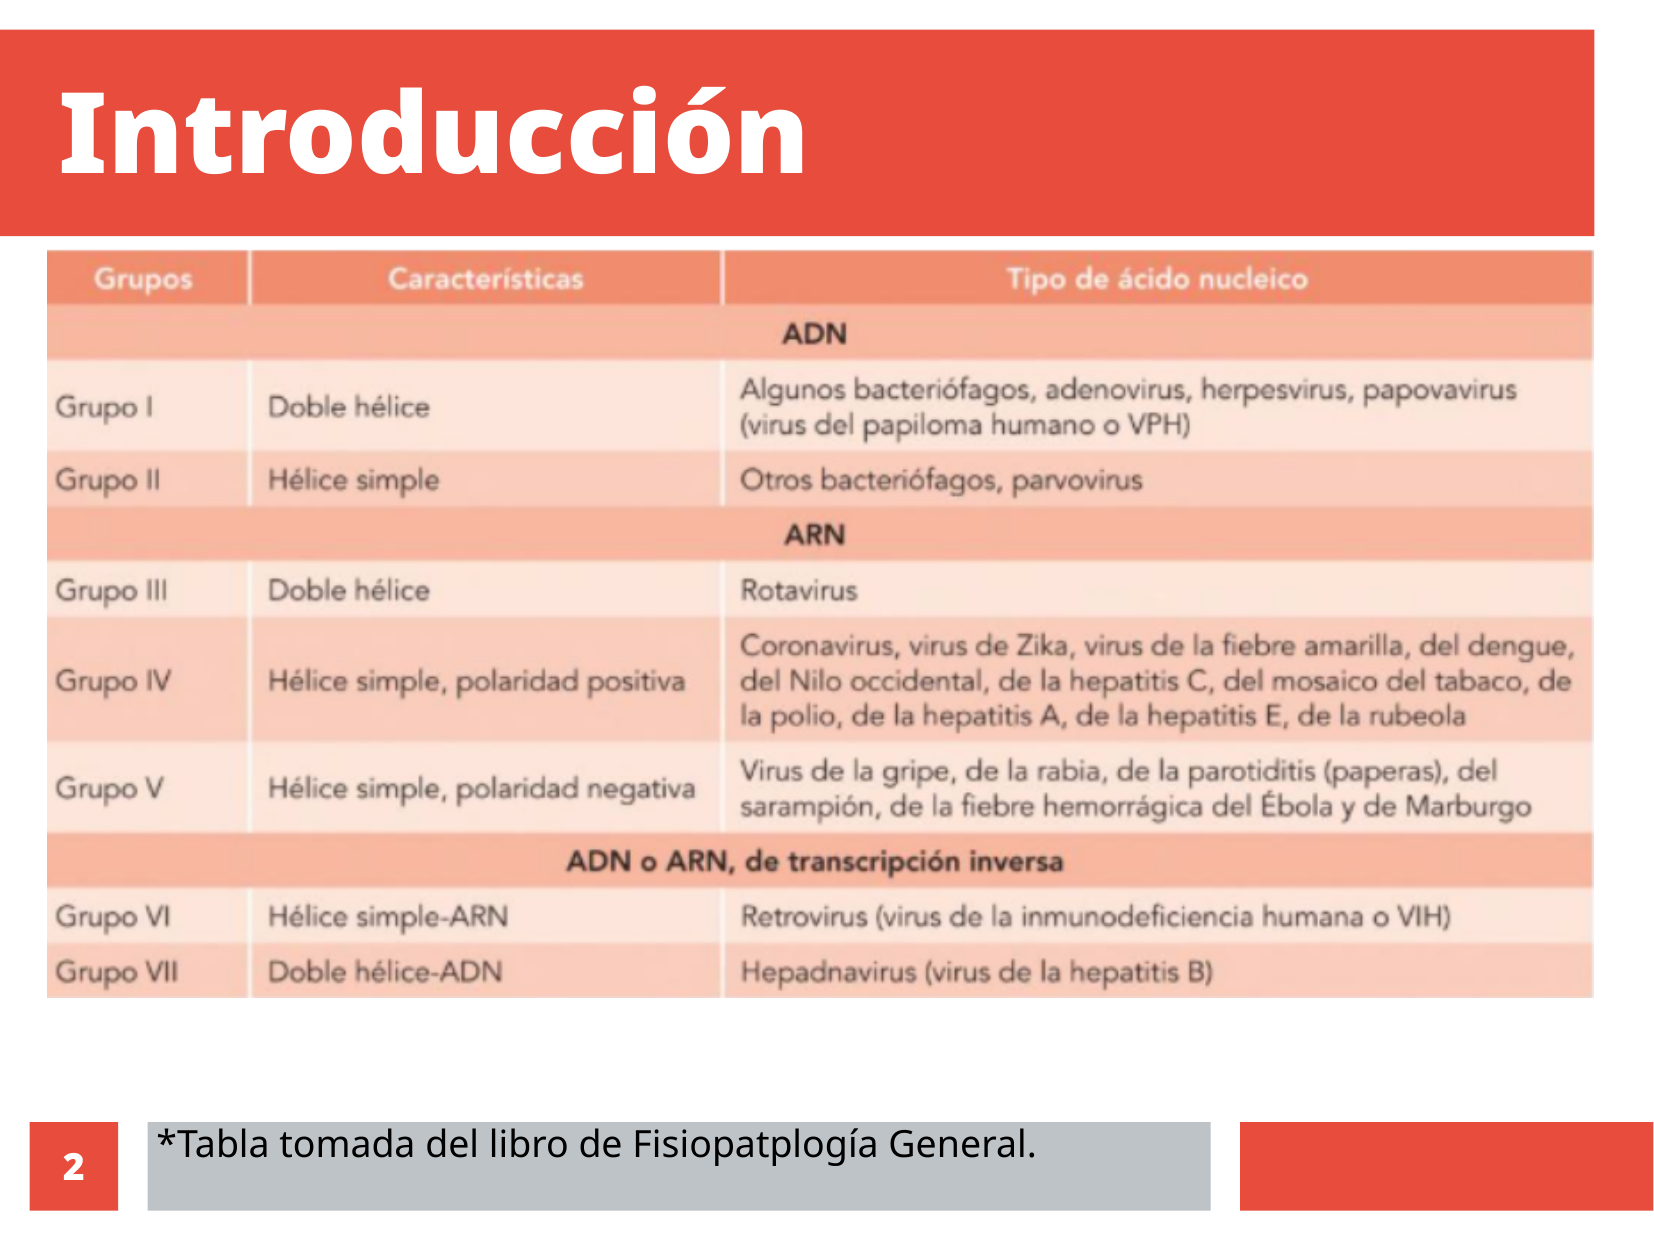

# Introducción
*Tabla tomada del libro de Fisiopatplogía General.
2